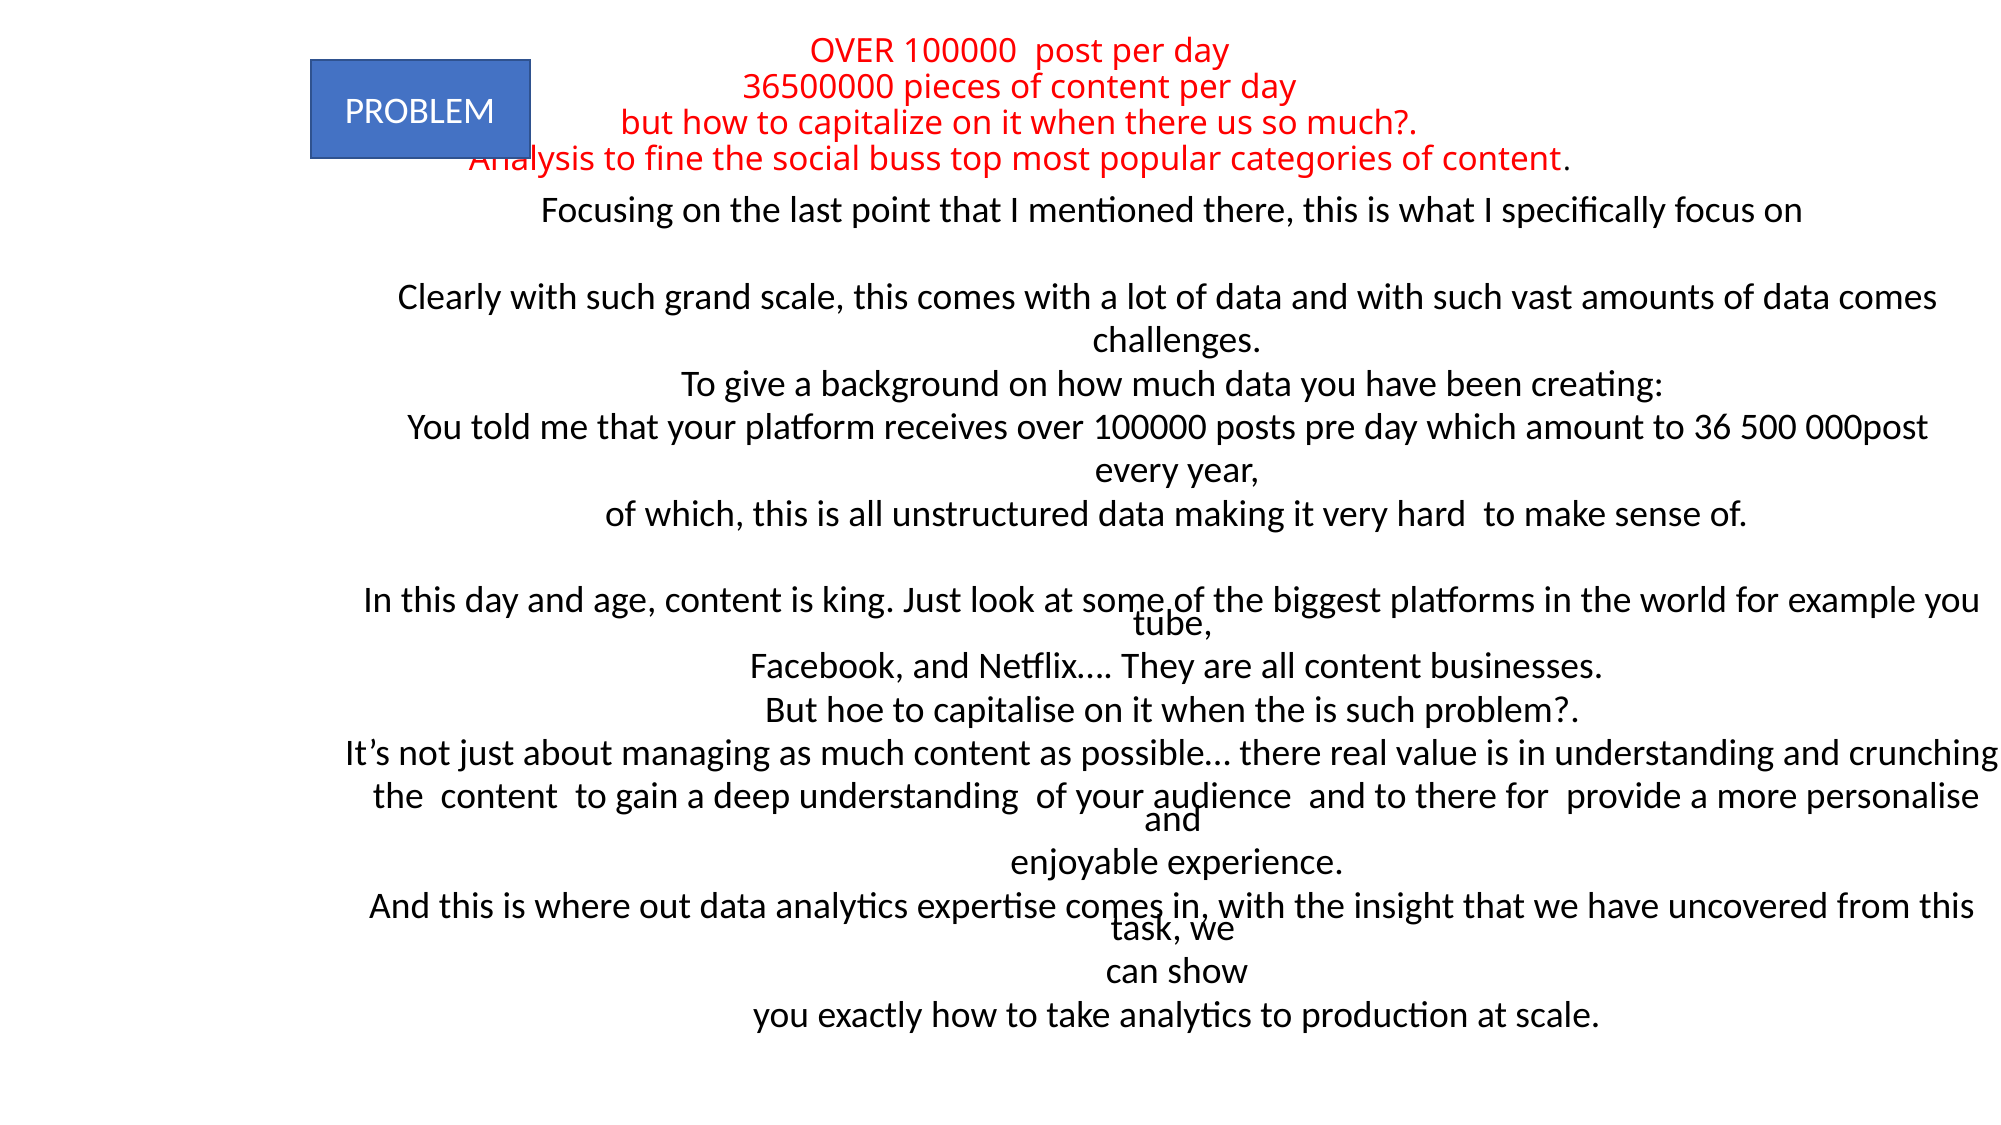

# OVER 100000 post per day 36500000 pieces of content per day but how to capitalize on it when there us so much?. Analysis to fine the social buss top most popular categories of content.
PROBLEM
Focusing on the last point that I mentioned there, this is what I specifically focus on
Clearly with such grand scale, this comes with a lot of data and with such vast amounts of data comes
 challenges.
To give a background on how much data you have been creating:
You told me that your platform receives over 100000 posts pre day which amount to 36 500 000post
 every year,
 of which, this is all unstructured data making it very hard to make sense of.
In this day and age, content is king. Just look at some of the biggest platforms in the world for example you tube,
 Facebook, and Netflix…. They are all content businesses.
But hoe to capitalise on it when the is such problem?.
It’s not just about managing as much content as possible… there real value is in understanding and crunching
 the content to gain a deep understanding of your audience and to there for provide a more personalise and
 enjoyable experience.
And this is where out data analytics expertise comes in, with the insight that we have uncovered from this task, we
 can show
 you exactly how to take analytics to production at scale.